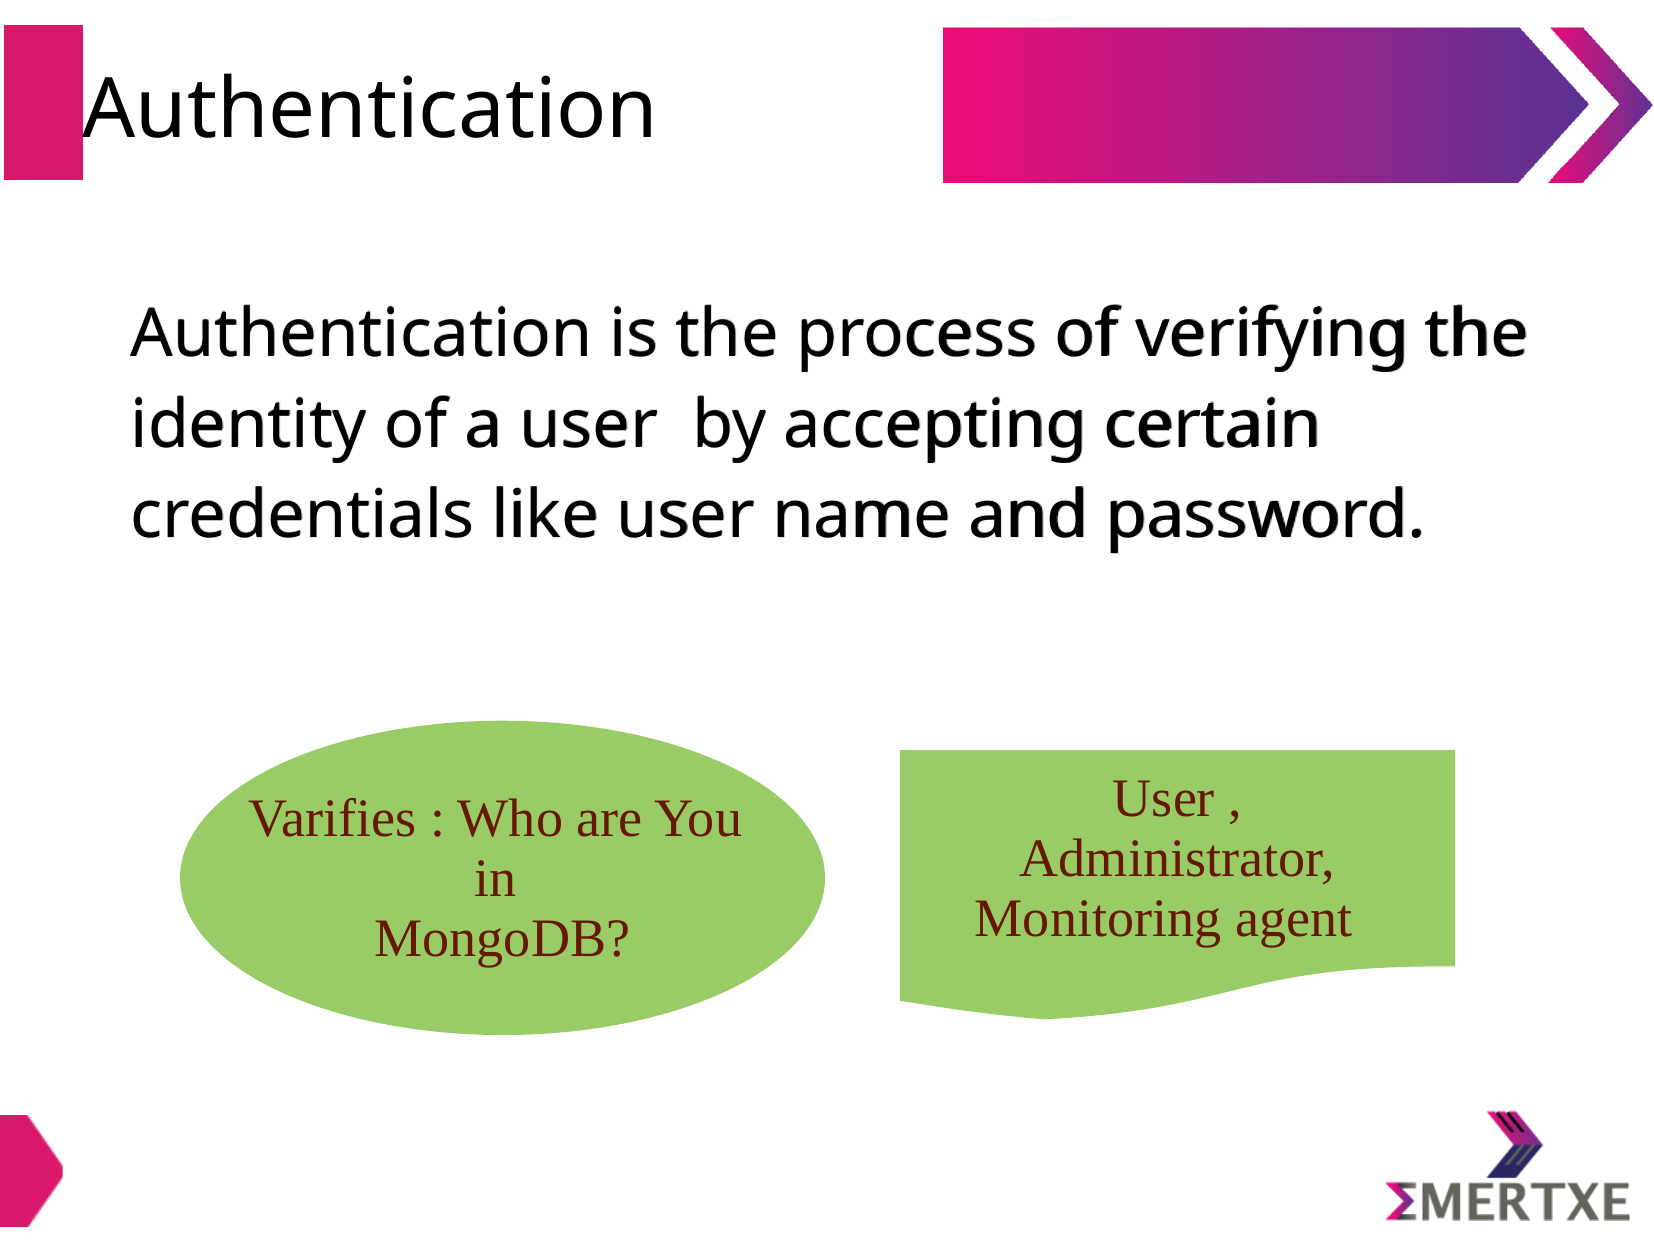

# Authentication
Authentication is the process of verifying the identity of a user by accepting certain credentials like user name and password.
Varifies : Who are You
in
MongoDB?
User ,
Administrator,
Monitoring agent